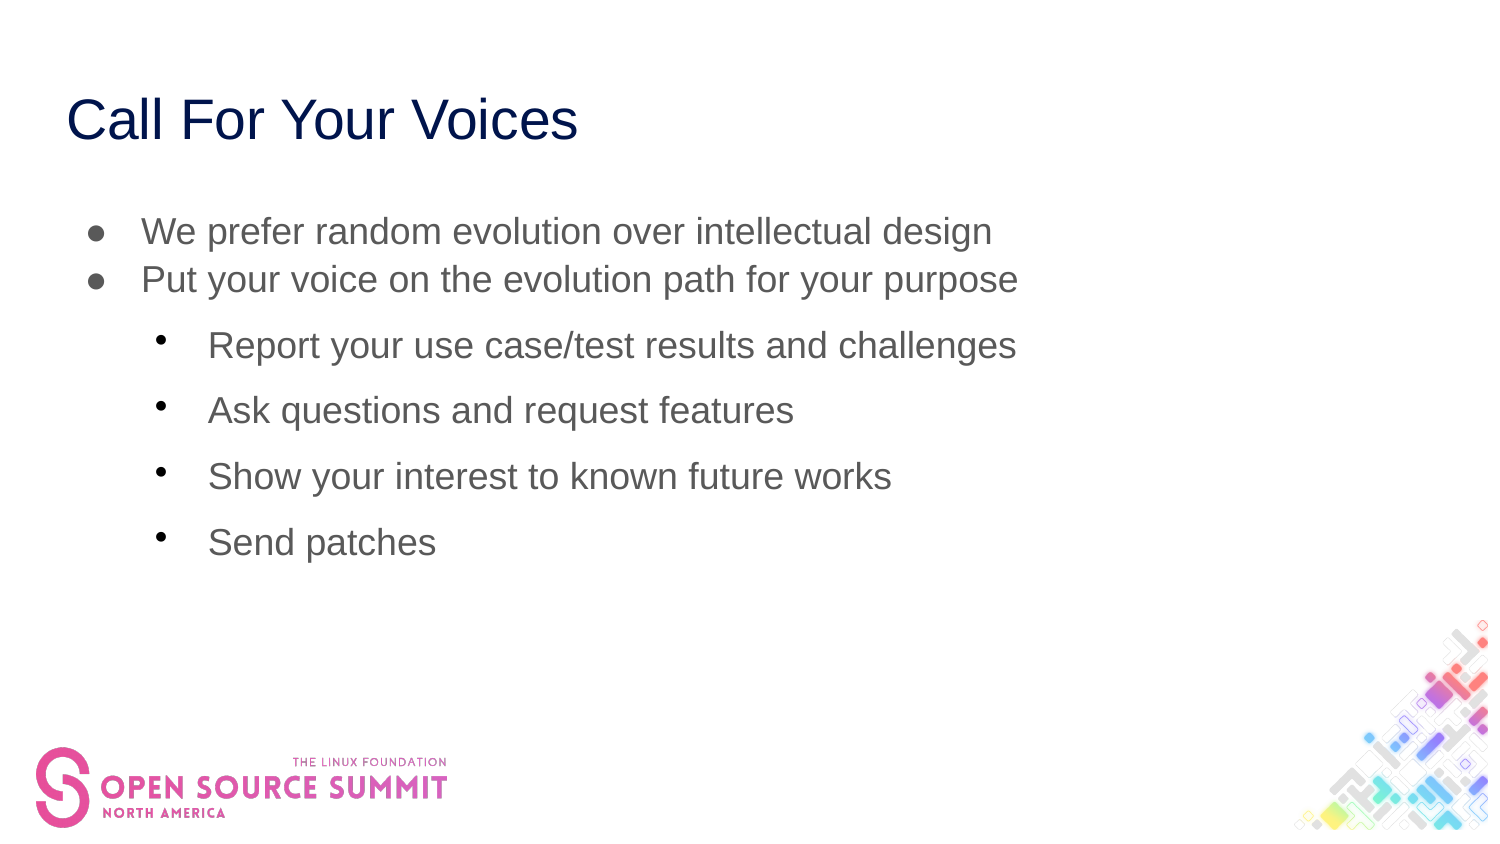

# Call For Your Voices
We prefer random evolution over intellectual design
Put your voice on the evolution path for your purpose
Report your use case/test results and challenges
Ask questions and request features
Show your interest to known future works
Send patches